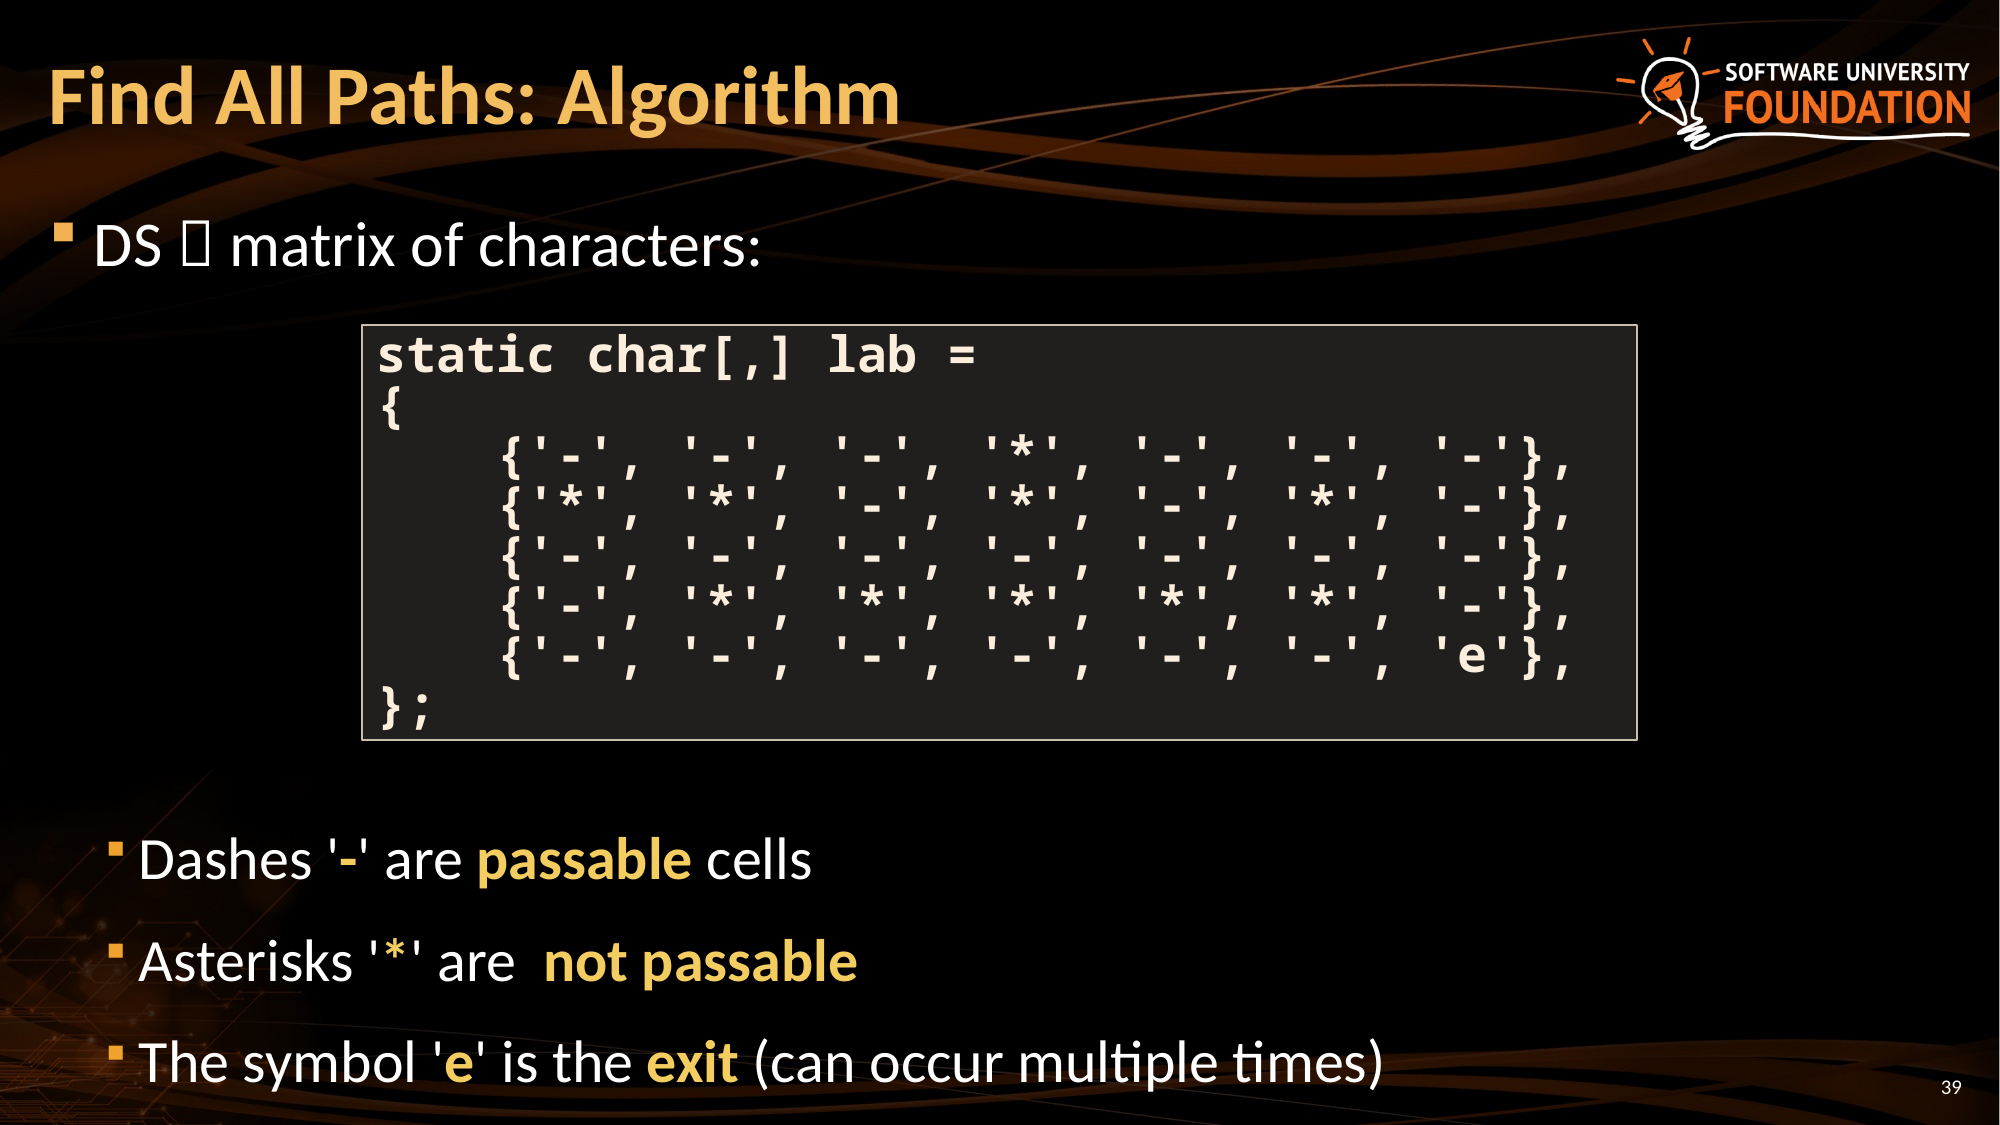

Find All Paths: Algorithm
# DS  matrix of characters:
Dashes '-' are passable cells
Asterisks '*' are not passable
The symbol 'e' is the exit (can occur multiple times)
static char[,] lab =
{
 {'-', '-', '-', '*', '-', '-', '-'},
 {'*', '*', '-', '*', '-', '*', '-'},
 {'-', '-', '-', '-', '-', '-', '-'},
 {'-', '*', '*', '*', '*', '*', '-'},
 {'-', '-', '-', '-', '-', '-', 'e'},
};